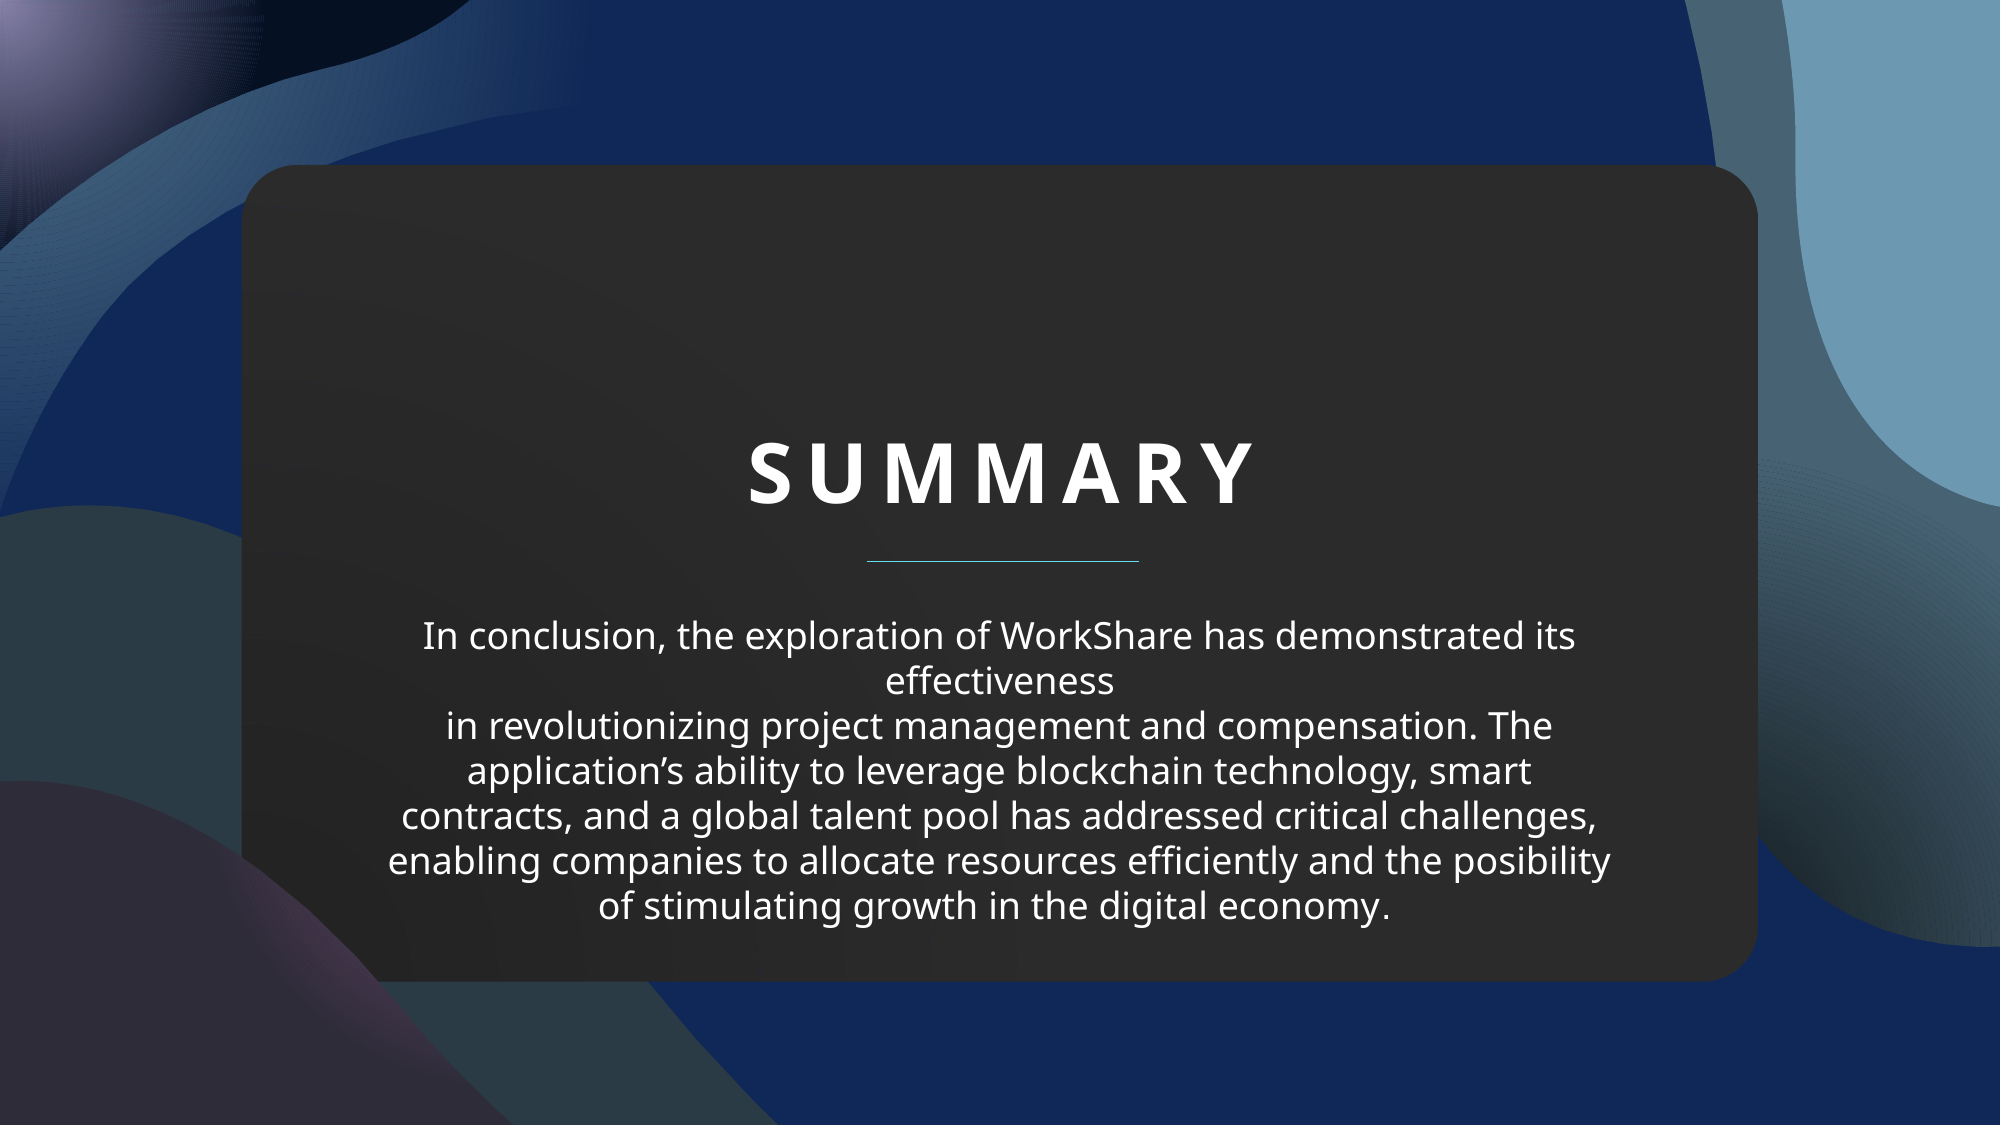

# SUMMARY
In conclusion, the exploration of WorkShare has demonstrated its effectiveness
in revolutionizing project management and compensation. The application’s ability to leverage blockchain technology, smart contracts, and a global talent pool has addressed critical challenges, enabling companies to allocate resources efficiently and the posibility of stimulating growth in the digital economy.